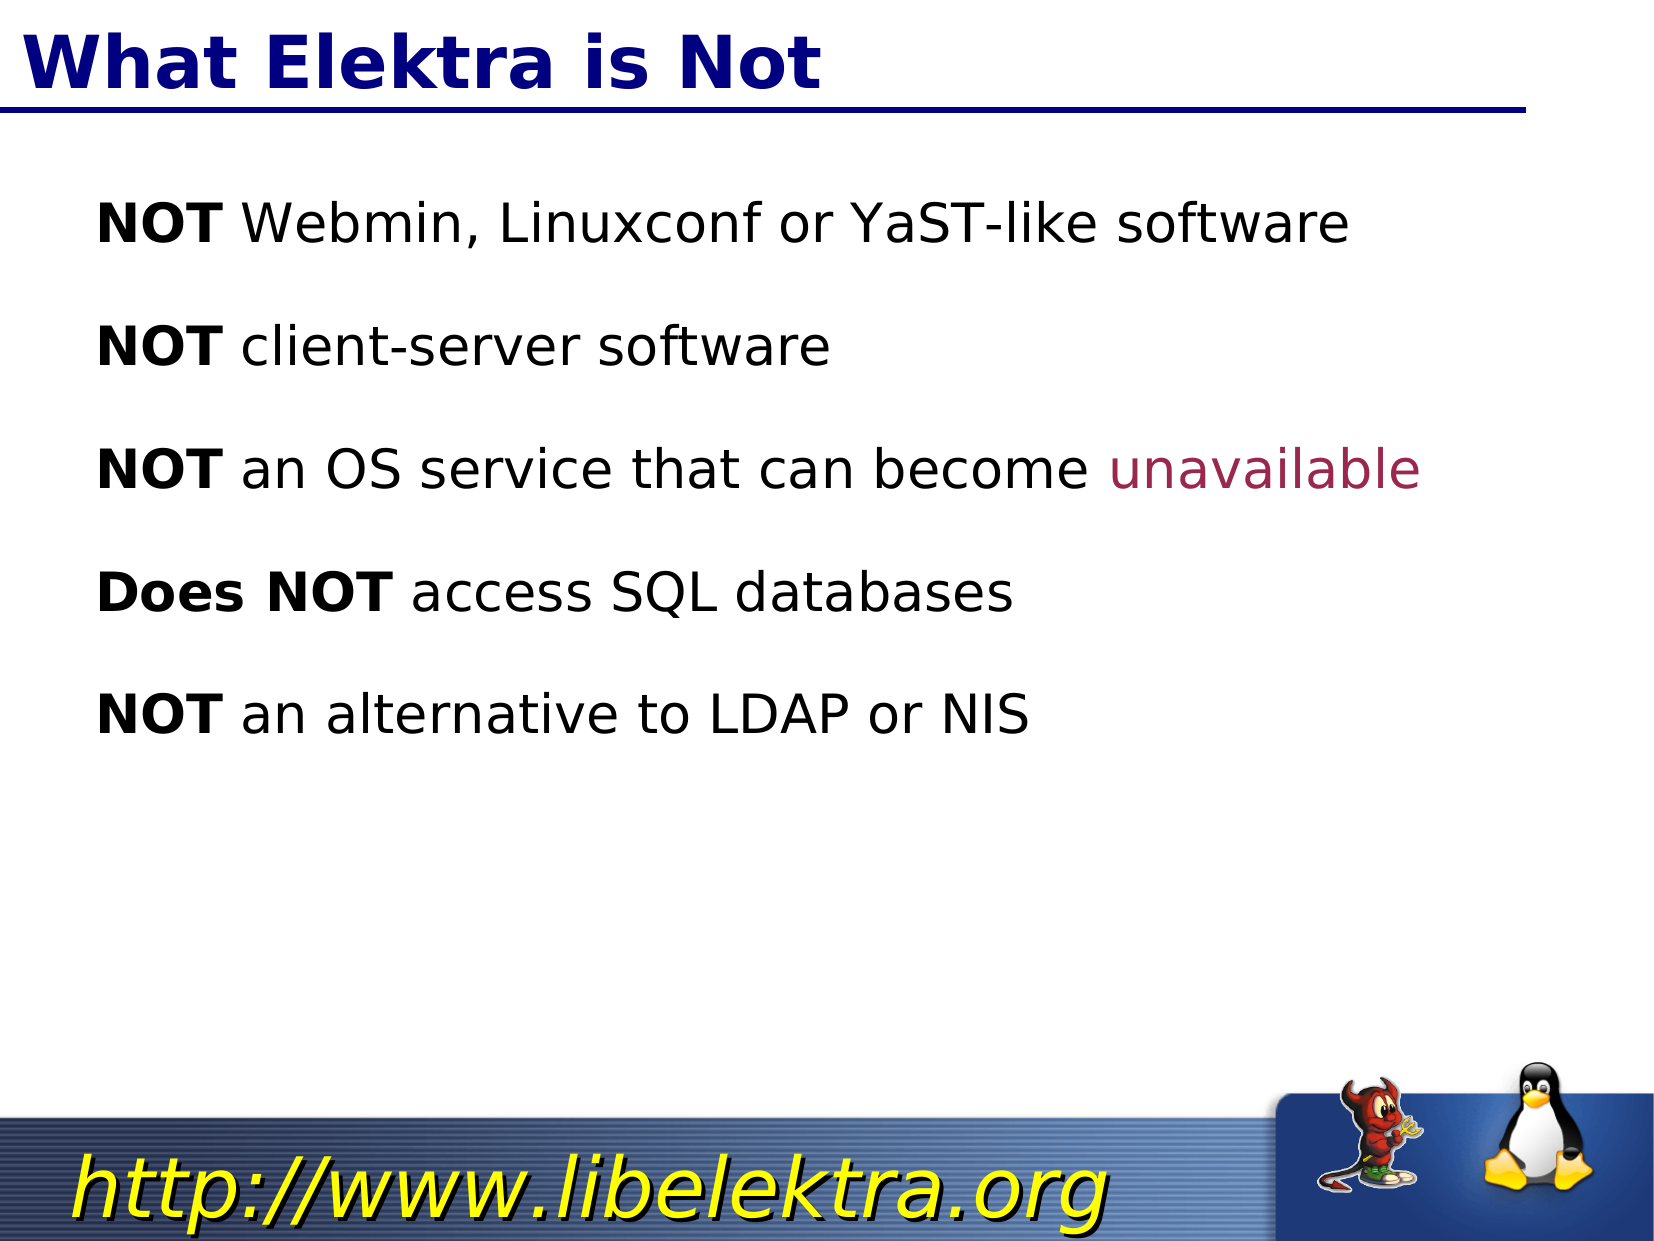

What Elektra is Not
# NOT Webmin, Linuxconf or YaST-like software
NOT client-server software
NOT an OS service that can become unavailable
Does NOT access SQL databases
NOT an alternative to LDAP or NIS